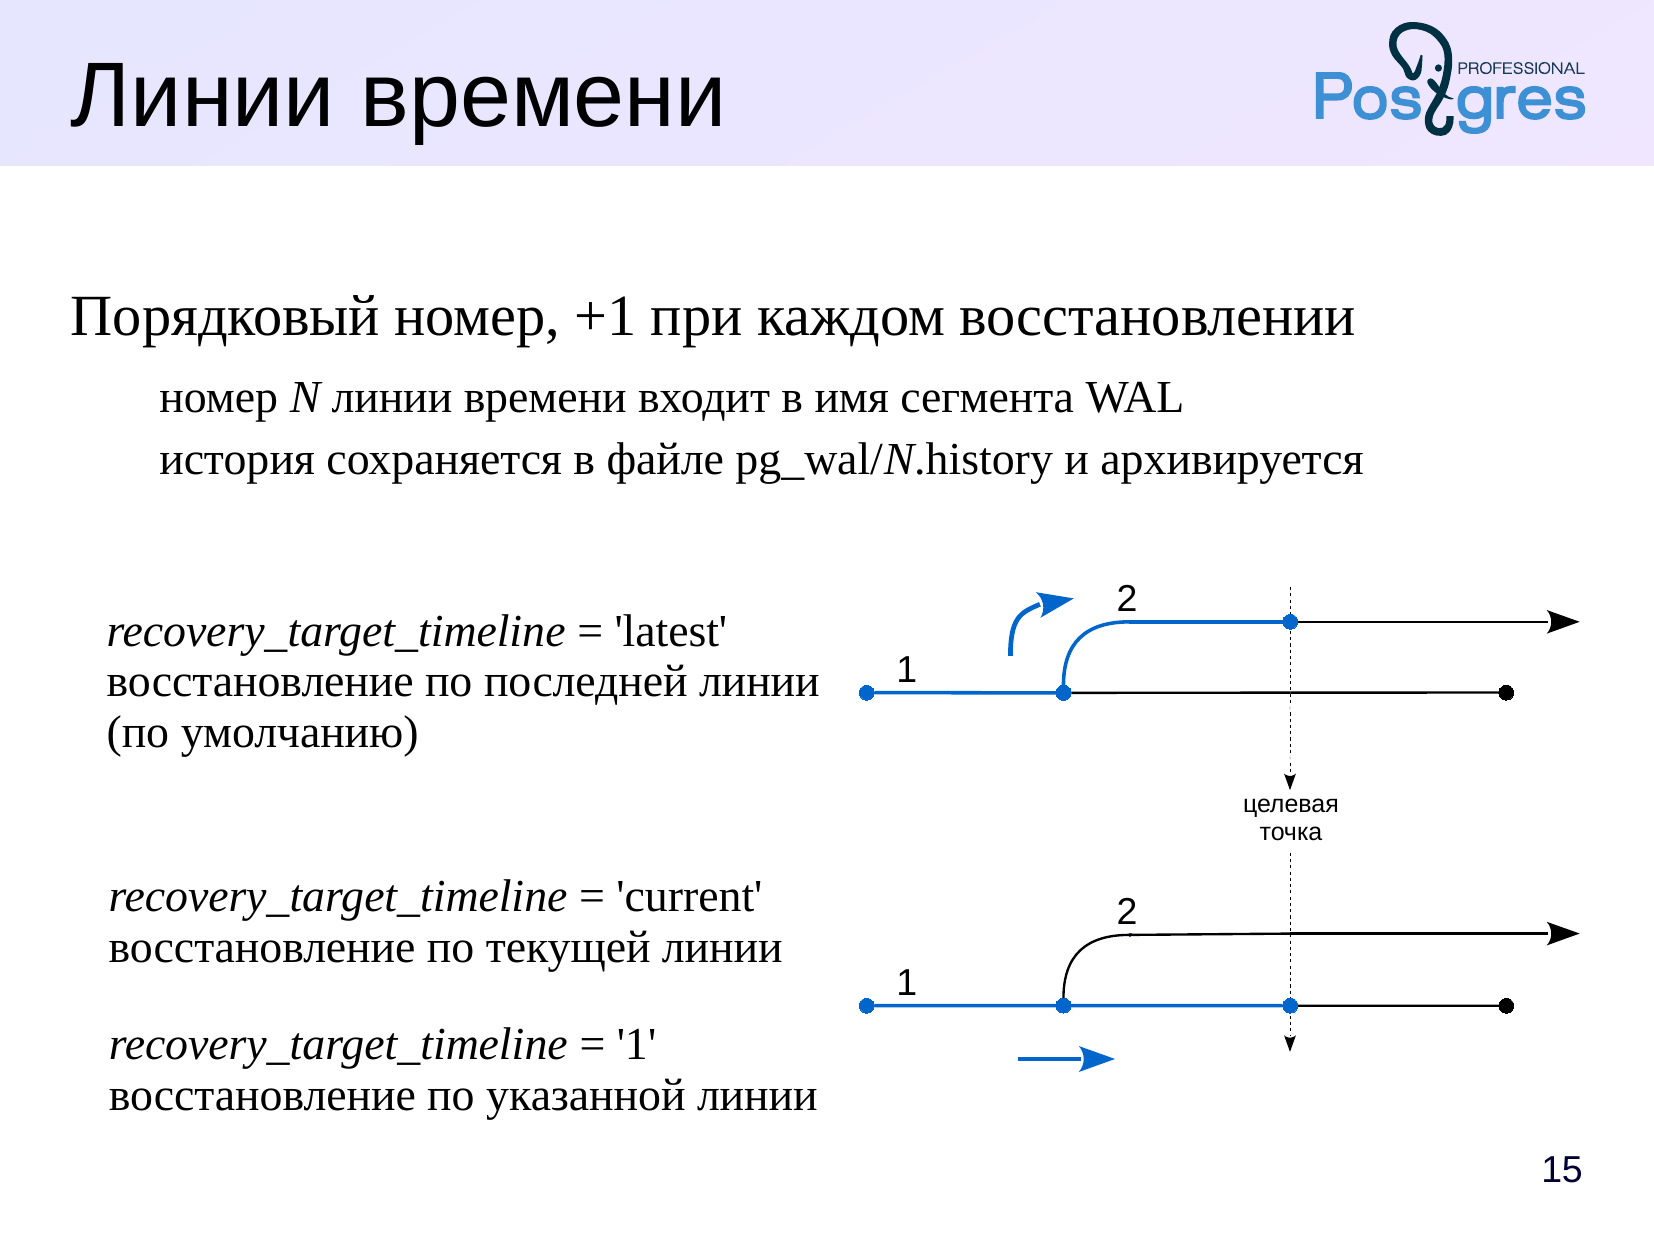

Линии времени
# Порядковый номер, +1 при каждом восстановлении
номер N линии времени входит в имя сегмента WAL
история сохраняется в файле pg_wal/N.history и архивируется
2
recovery_target_timeline = 'latest'
восстановление по последней линии
(по умолчанию)
1
целевая
точка
recovery_target_timeline = 'current'
восстановление по текущей линии
2
1
recovery_target_timeline = '1'
восстановление по указанной линии